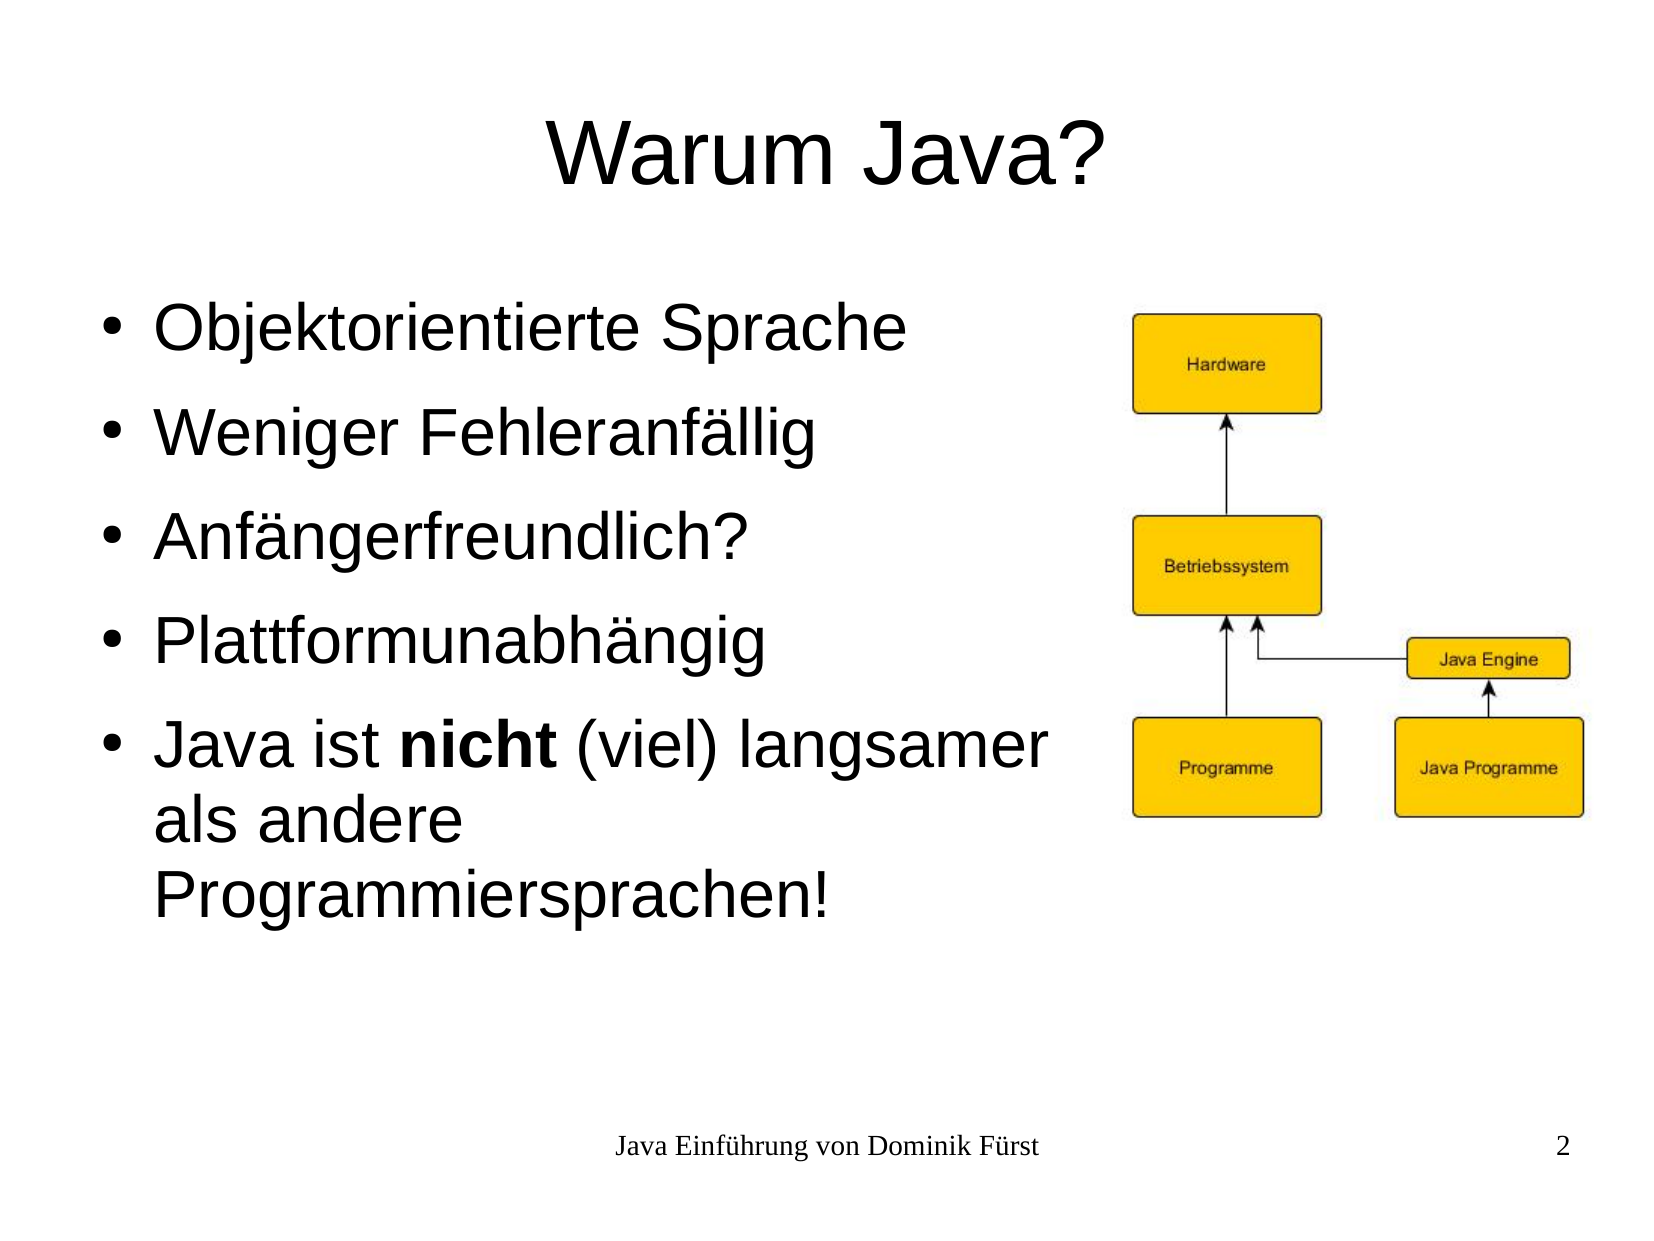

# Warum Java?
Objektorientierte Sprache
Weniger Fehleranfällig
Anfängerfreundlich?
Plattformunabhängig
Java ist nicht (viel) langsamer als andere Programmiersprachen!
Java Einführung von Dominik Fürst
2